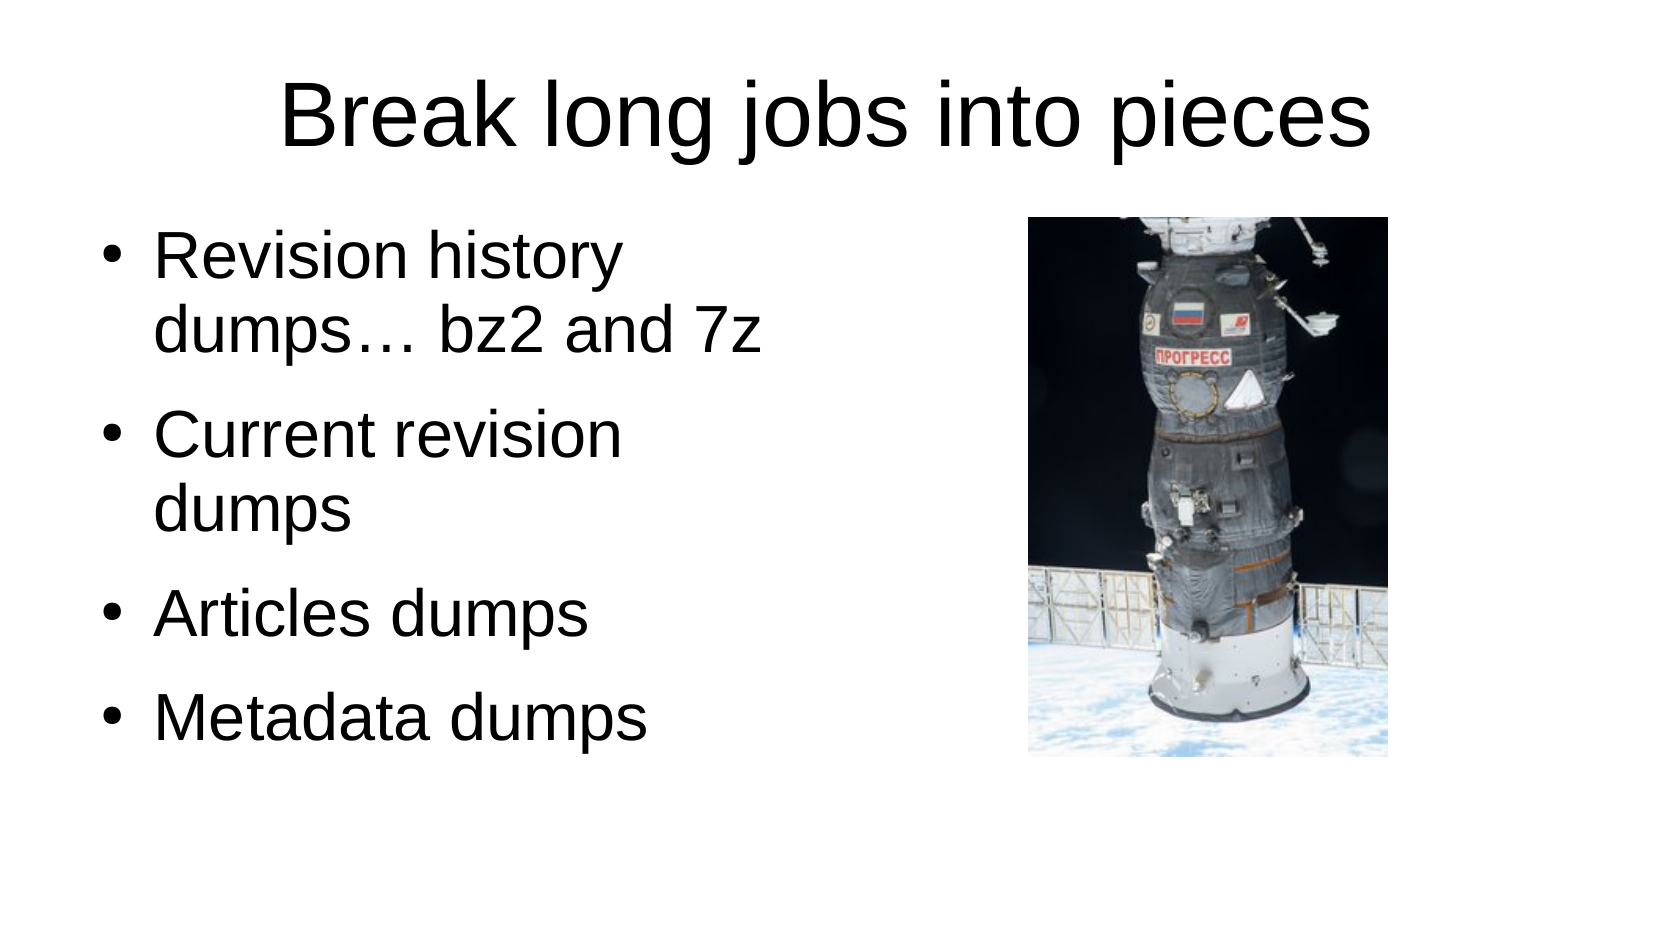

# Break long jobs into pieces
Revision history dumps… bz2 and 7z
Current revision dumps
Articles dumps
Metadata dumps